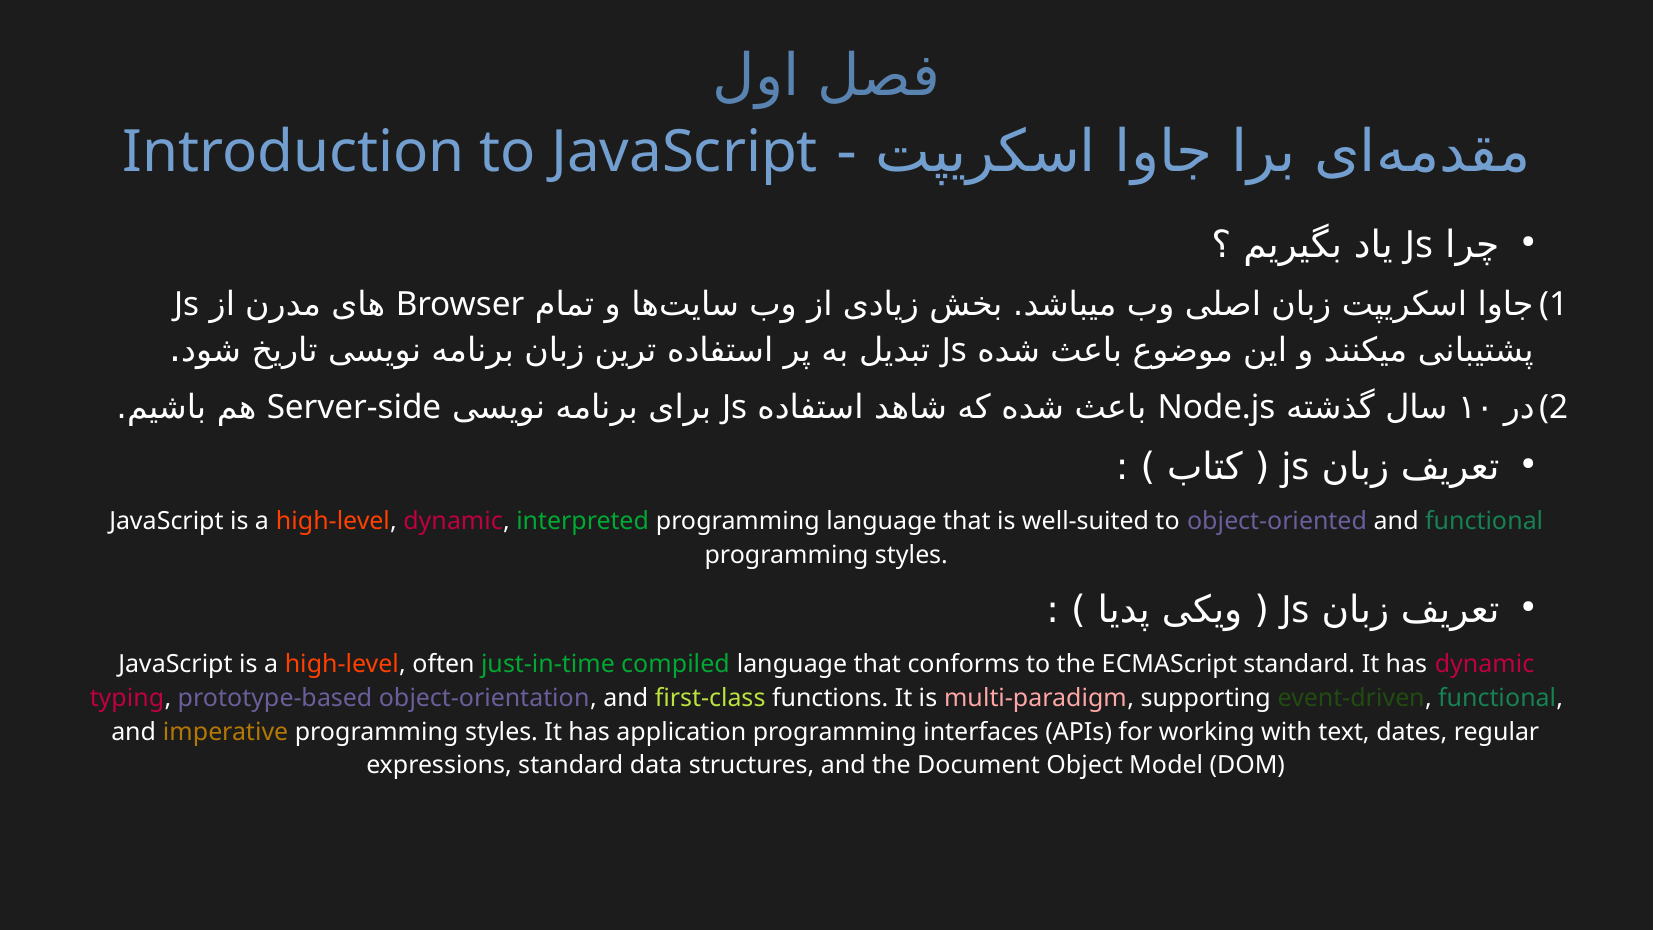

# فصل اول مقدمه‌ای برا جاوا اسکریپت - Introduction to JavaScript
چرا Js یاد بگیریم ؟
جاوا اسکریپت زبان اصلی وب میباشد. بخش زیادی از وب سایت‌ها و تمام Browser های مدرن از Js پشتیبانی میکنند و این موضوع باعث شده Js تبدیل به پر استفاده ترین زبان برنامه نویسی تاریخ شود.
در ۱۰ سال گذشته Node.js باعث شده که شاهد استفاده Js برای برنامه نویسی Server-side هم باشیم.
تعریف زبان js ( کتاب ) :
JavaScript is a high-level, dynamic, interpreted programming language that is well-suited to object-oriented and functional programming styles.
تعریف زبان Js ( ویکی پدیا ) :
JavaScript is a high-level, often just-in-time compiled language that conforms to the ECMAScript standard. It has dynamic typing, prototype-based object-orientation, and first-class functions. It is multi-paradigm, supporting event-driven, functional, and imperative programming styles. It has application programming interfaces (APIs) for working with text, dates, regular expressions, standard data structures, and the Document Object Model (DOM)